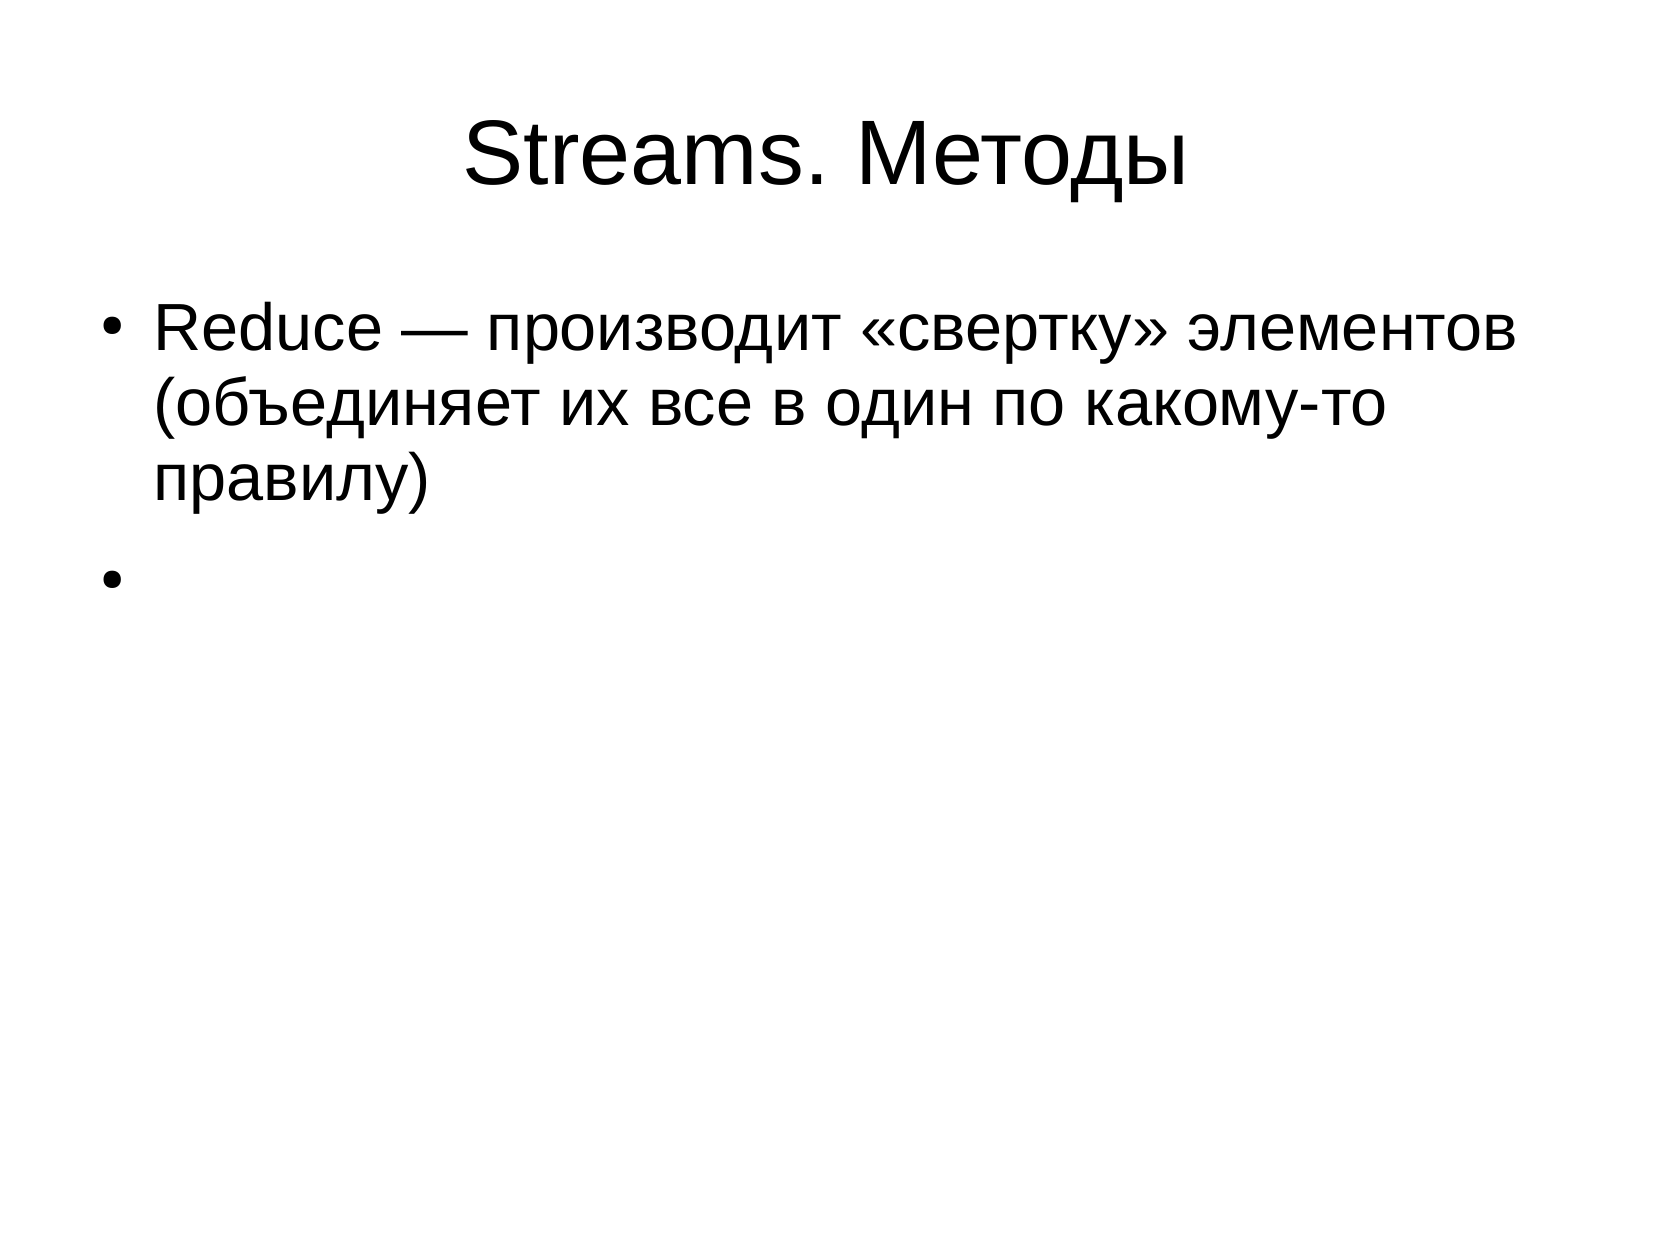

# Streams. Методы
Reduce — производит «свертку» элементов (объединяет их все в один по какому-то правилу)